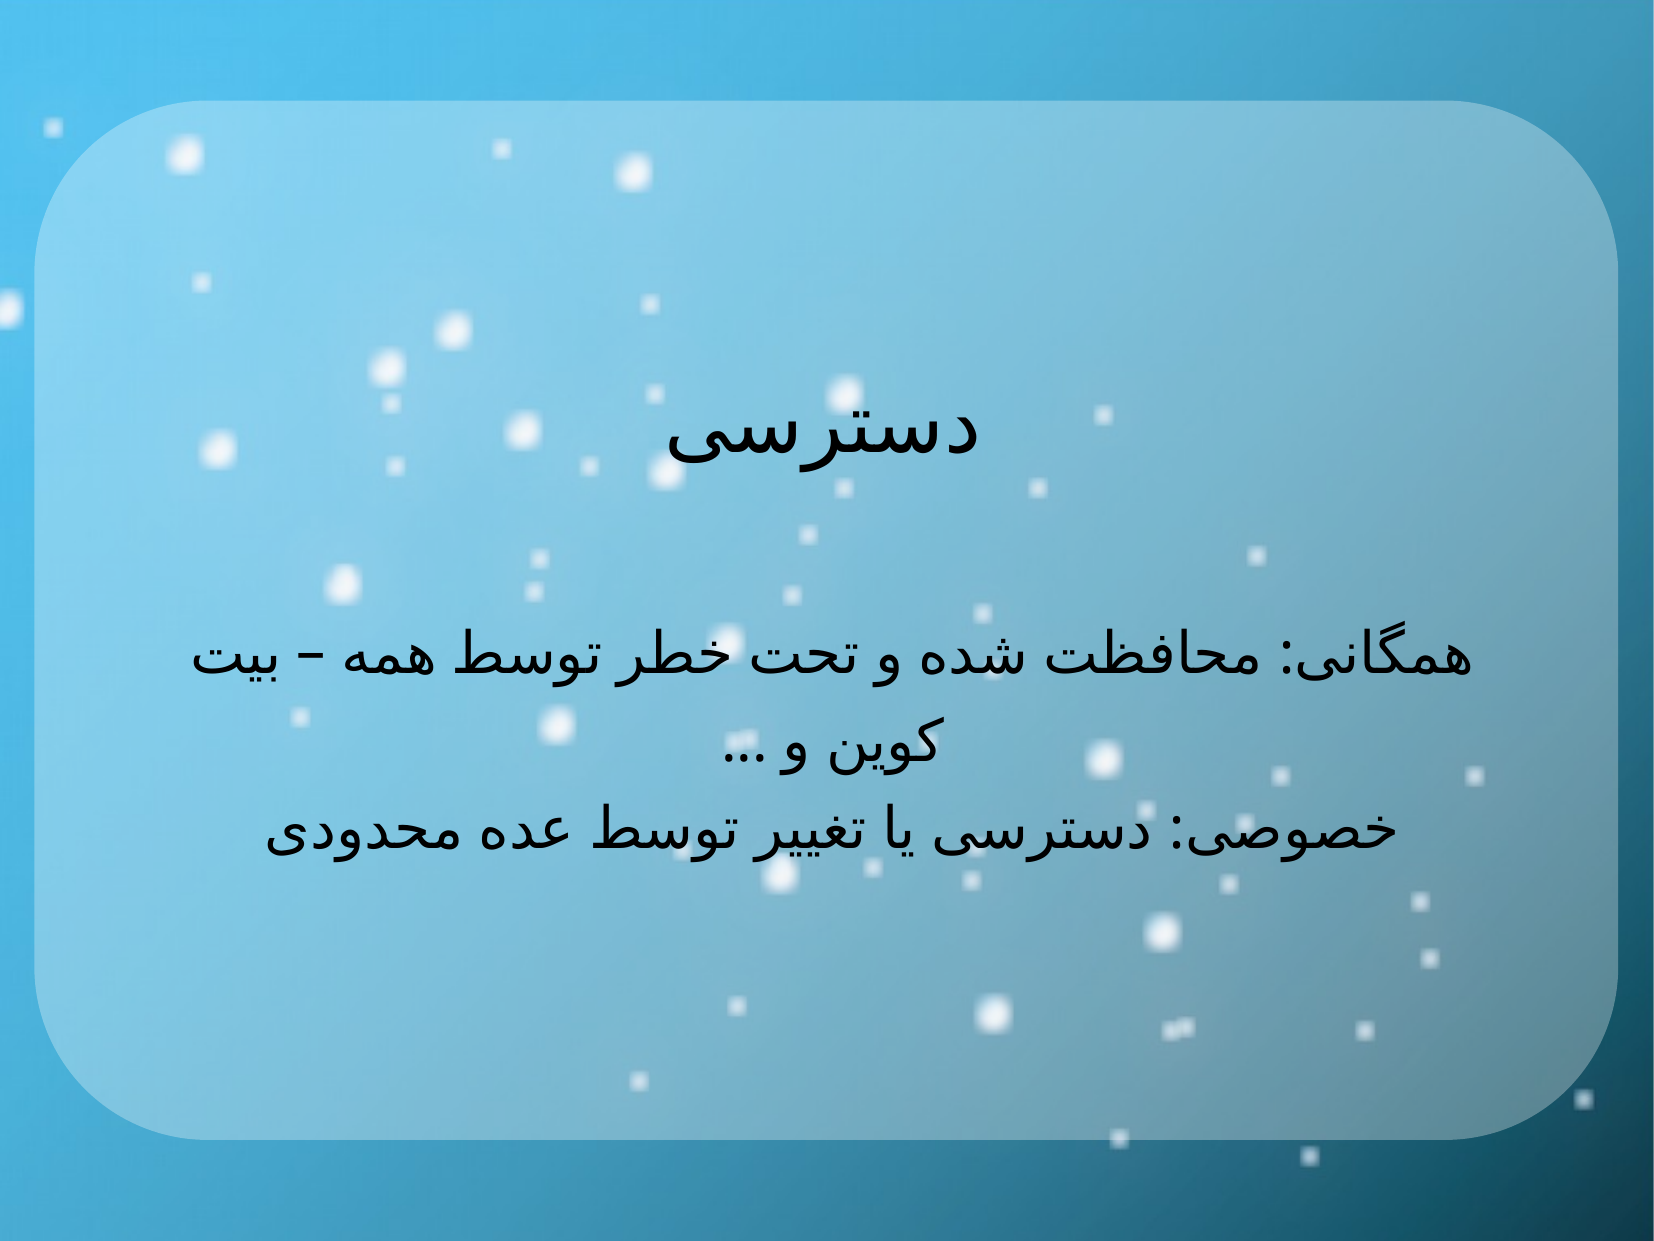

# دسترسی
همگانی: محافظت شده و تحت خطر توسط همه – بیت کوین و ...
خصوصی: دسترسی یا تغییر توسط عده محدودی